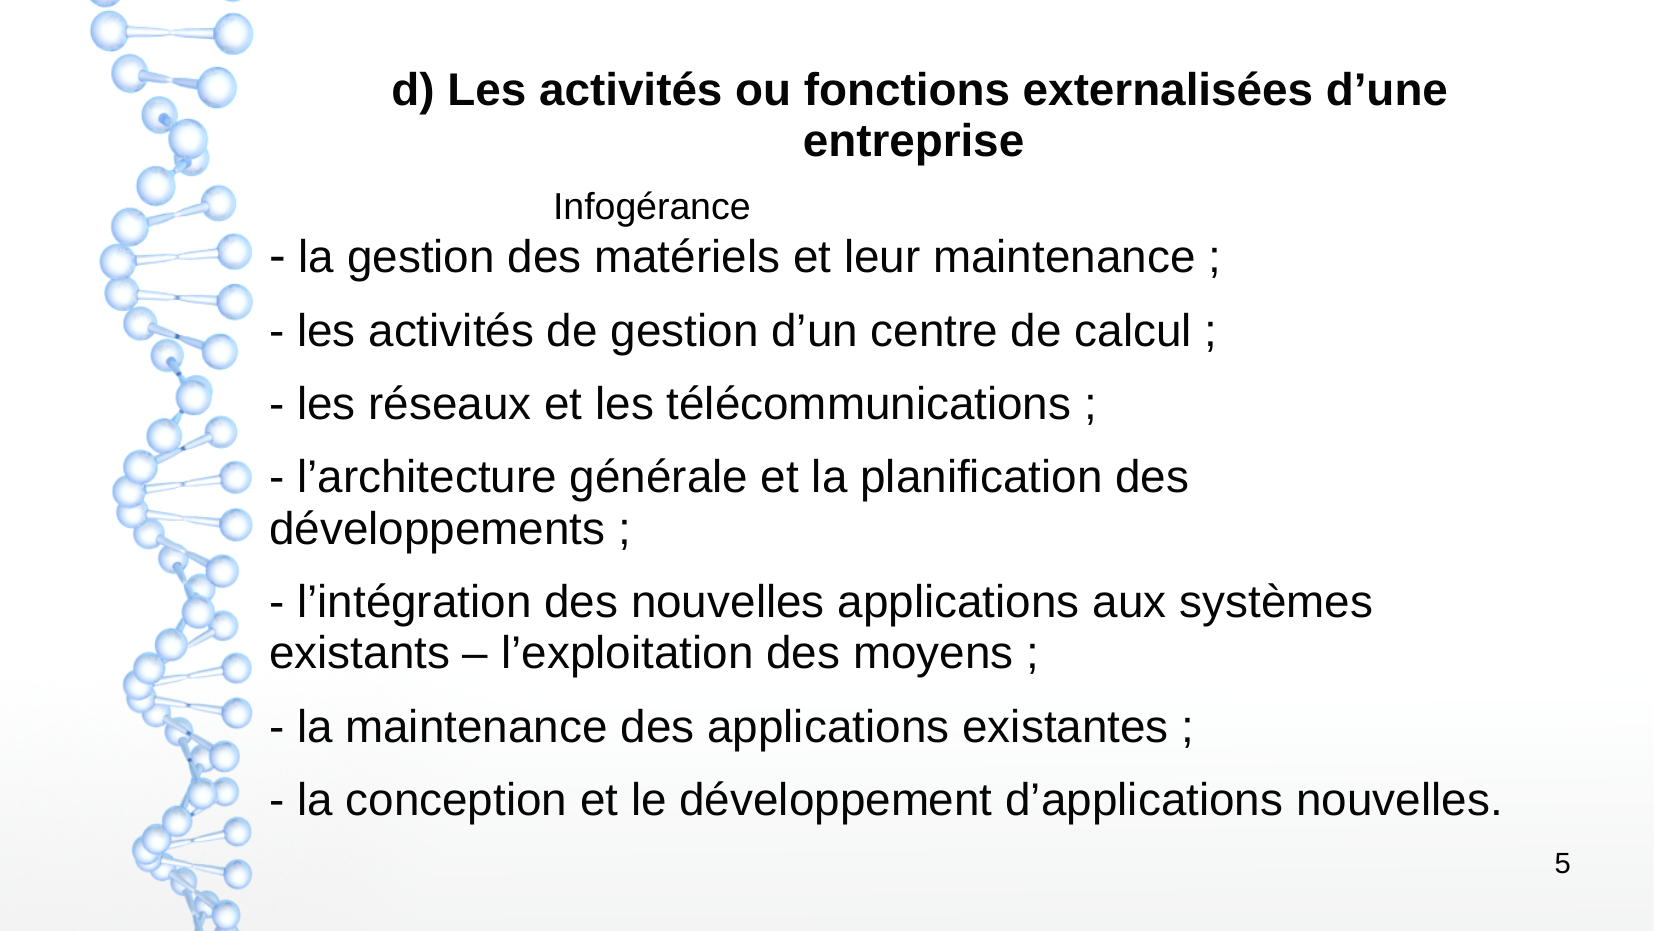

# d) Les activités ou fonctions externalisées d’une entreprise
- la gestion des matériels et leur maintenance ;
- les activités de gestion d’un centre de calcul ;
- les réseaux et les télécommunications ;
- l’architecture générale et la planification des développements ;
- l’intégration des nouvelles applications aux systèmes existants – l’exploitation des moyens ;
- la maintenance des applications existantes ;
- la conception et le développement d’applications nouvelles.
Infogérance
5